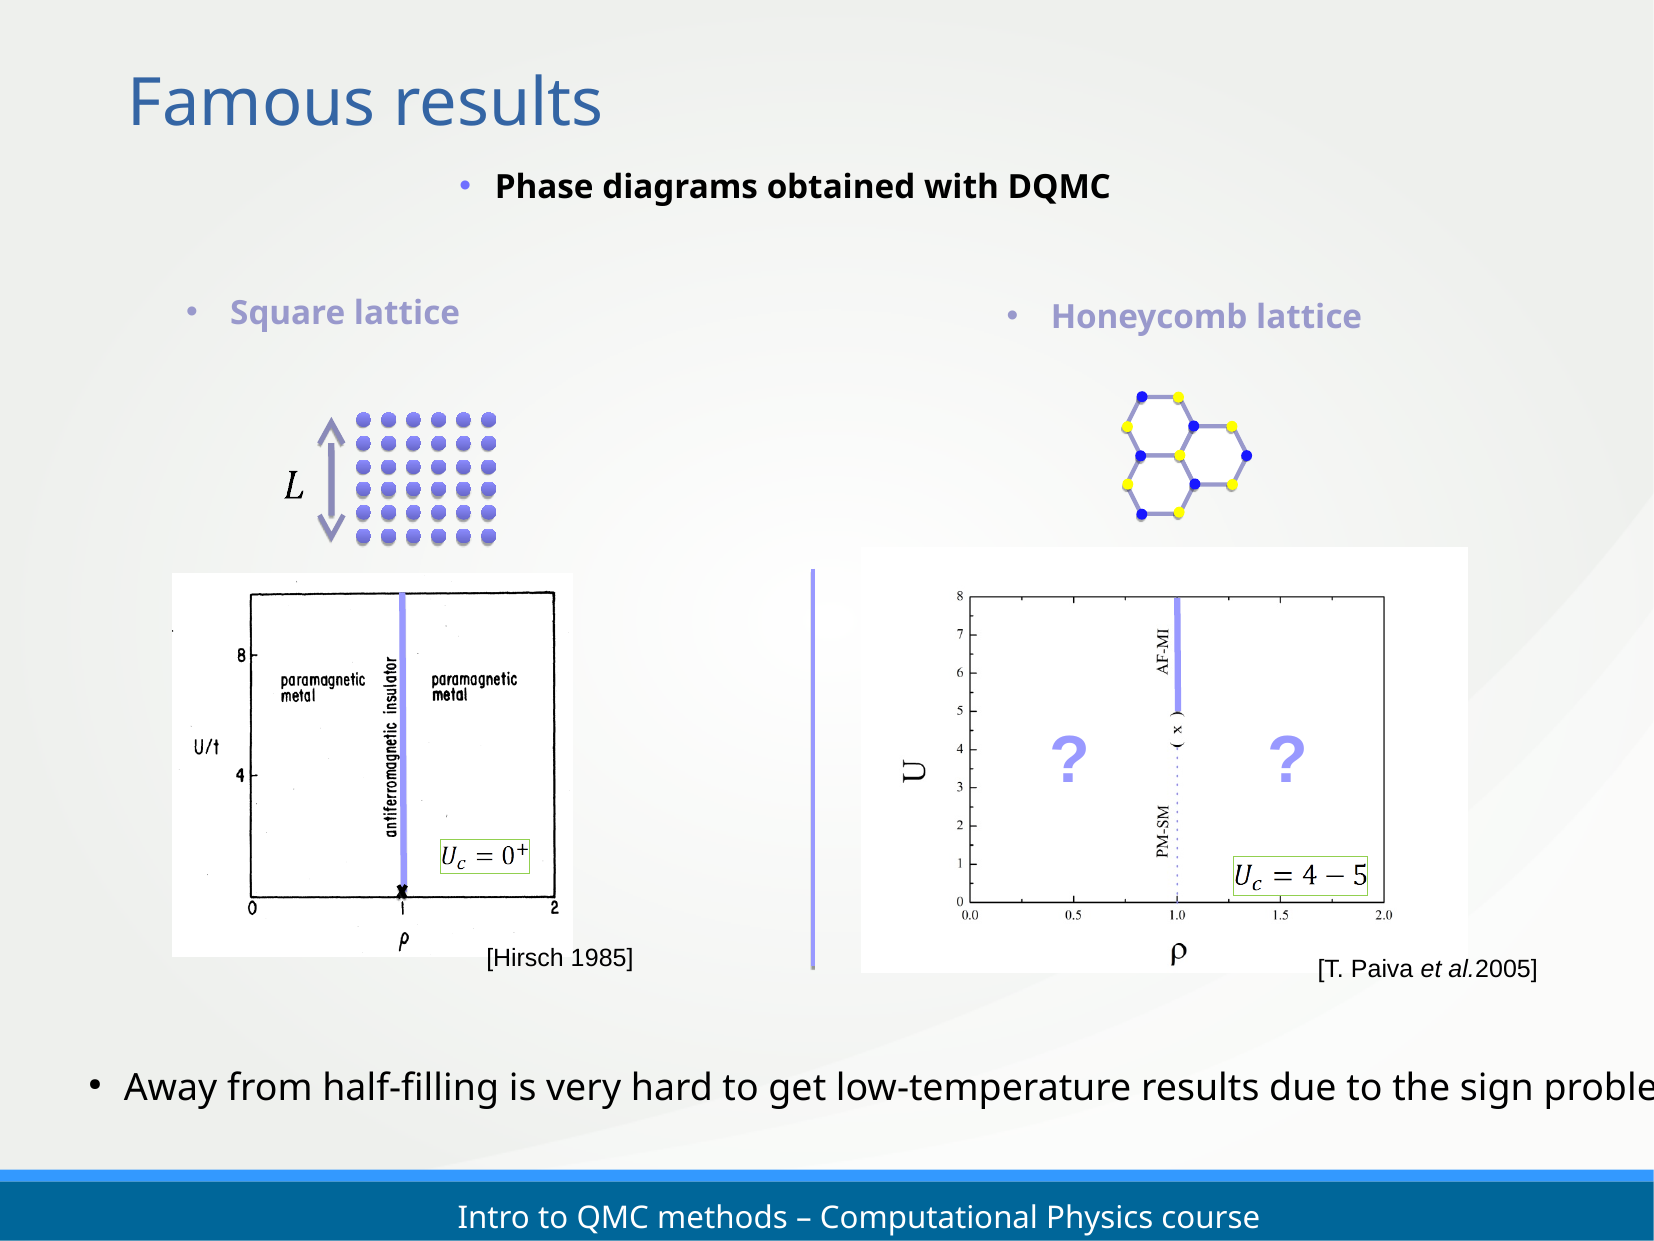

Famous results
Phase diagrams obtained with DQMC
 Square lattice
 Honeycomb lattice
[Hirsch 1985]
?
?
[T. Paiva et al.2005]
Away from half-filling is very hard to get low-temperature results due to the sign problem